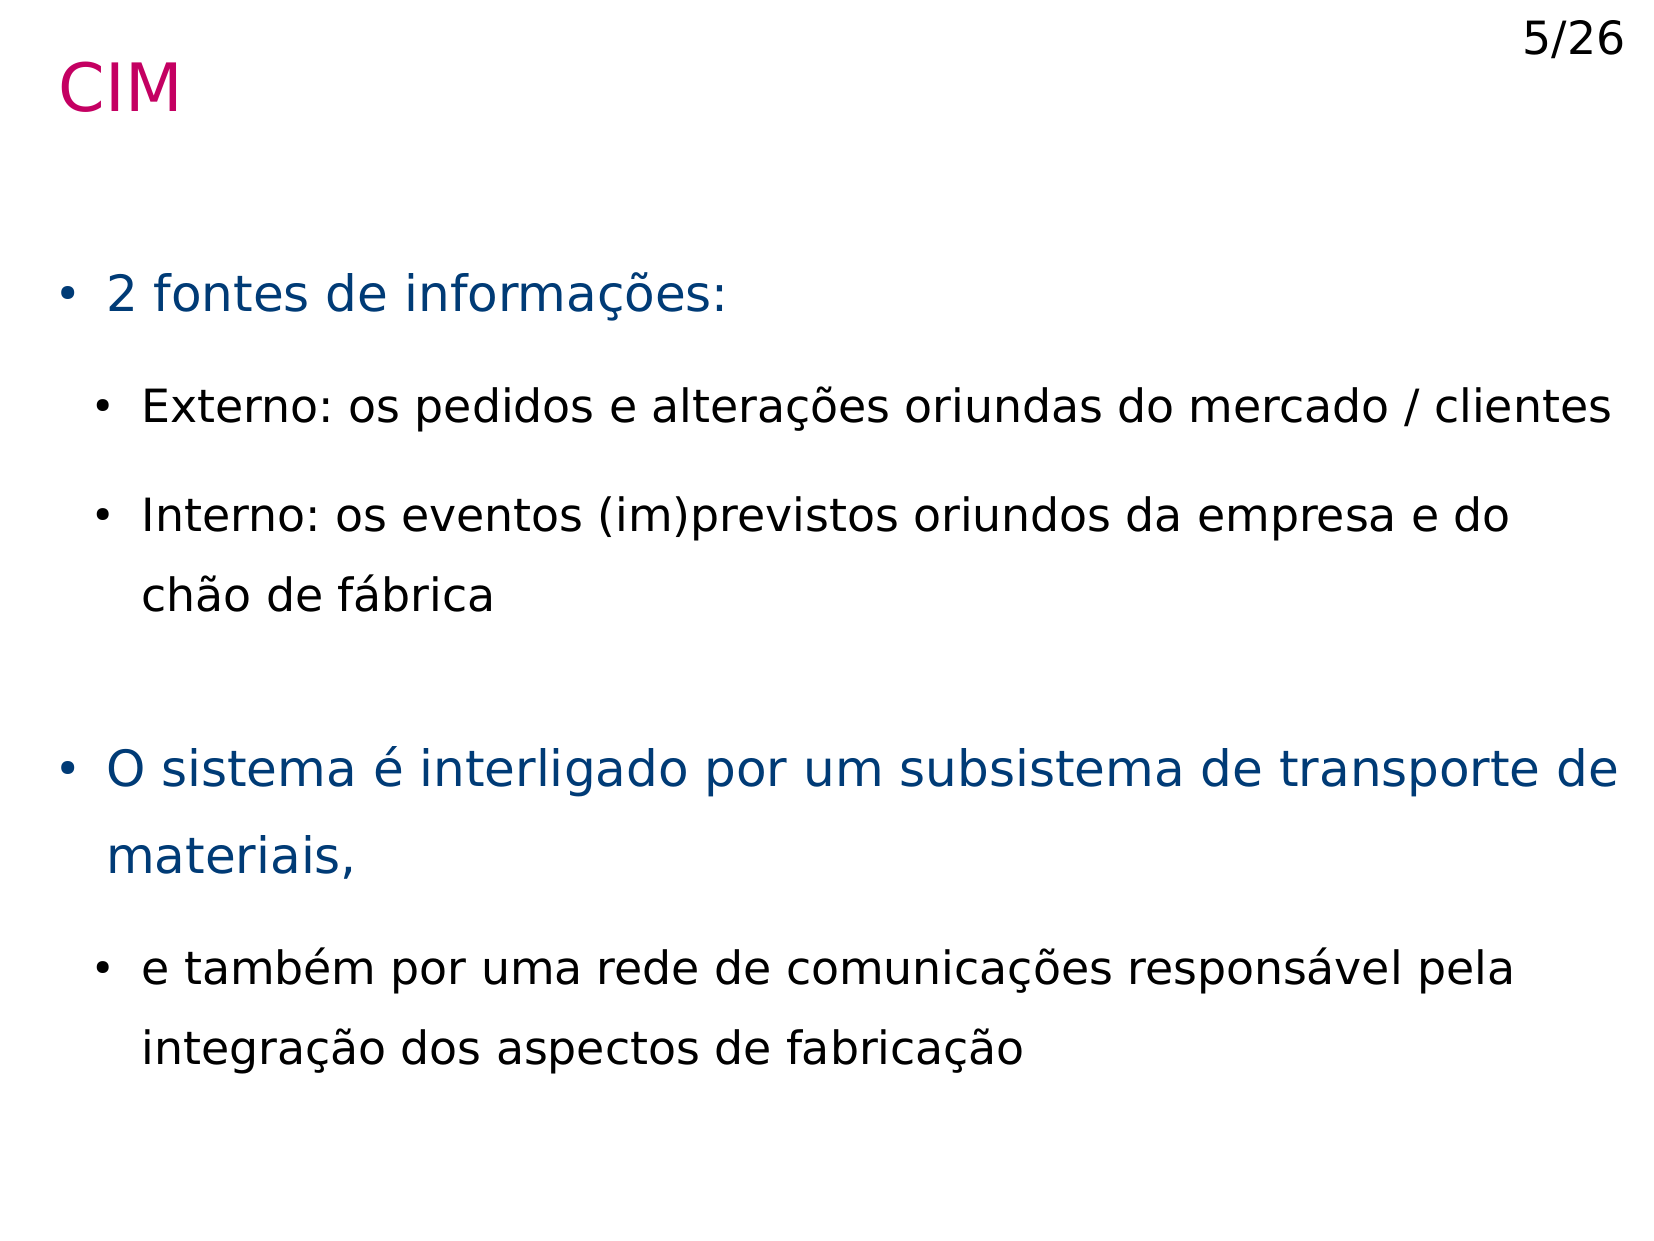

5
# CIM
2 fontes de informações:
Externo: os pedidos e alterações oriundas do mercado / clientes
Interno: os eventos (im)previstos oriundos da empresa e do chão de fábrica
O sistema é interligado por um subsistema de transporte de materiais,
e também por uma rede de comunicações responsável pela integração dos aspectos de fabricação